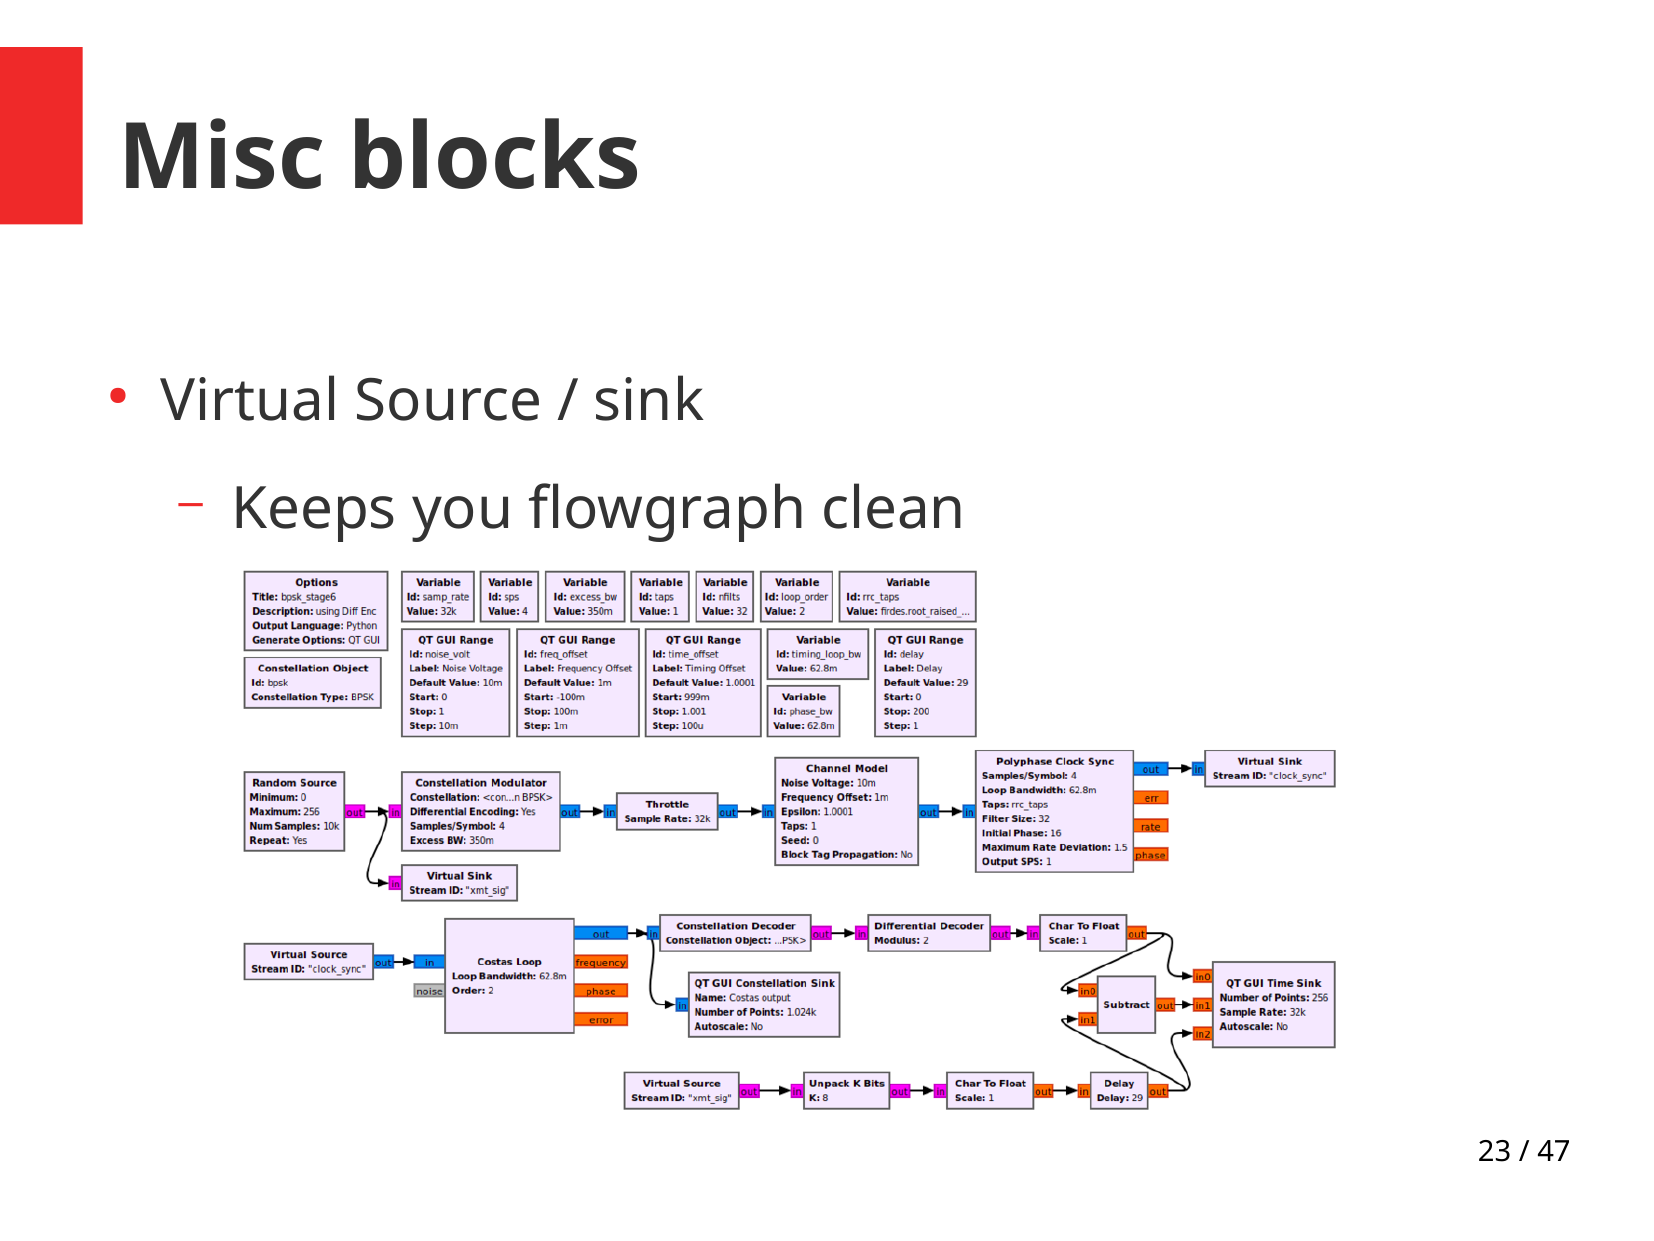

# Misc blocks
Virtual Source / sink
Keeps you flowgraph clean
23